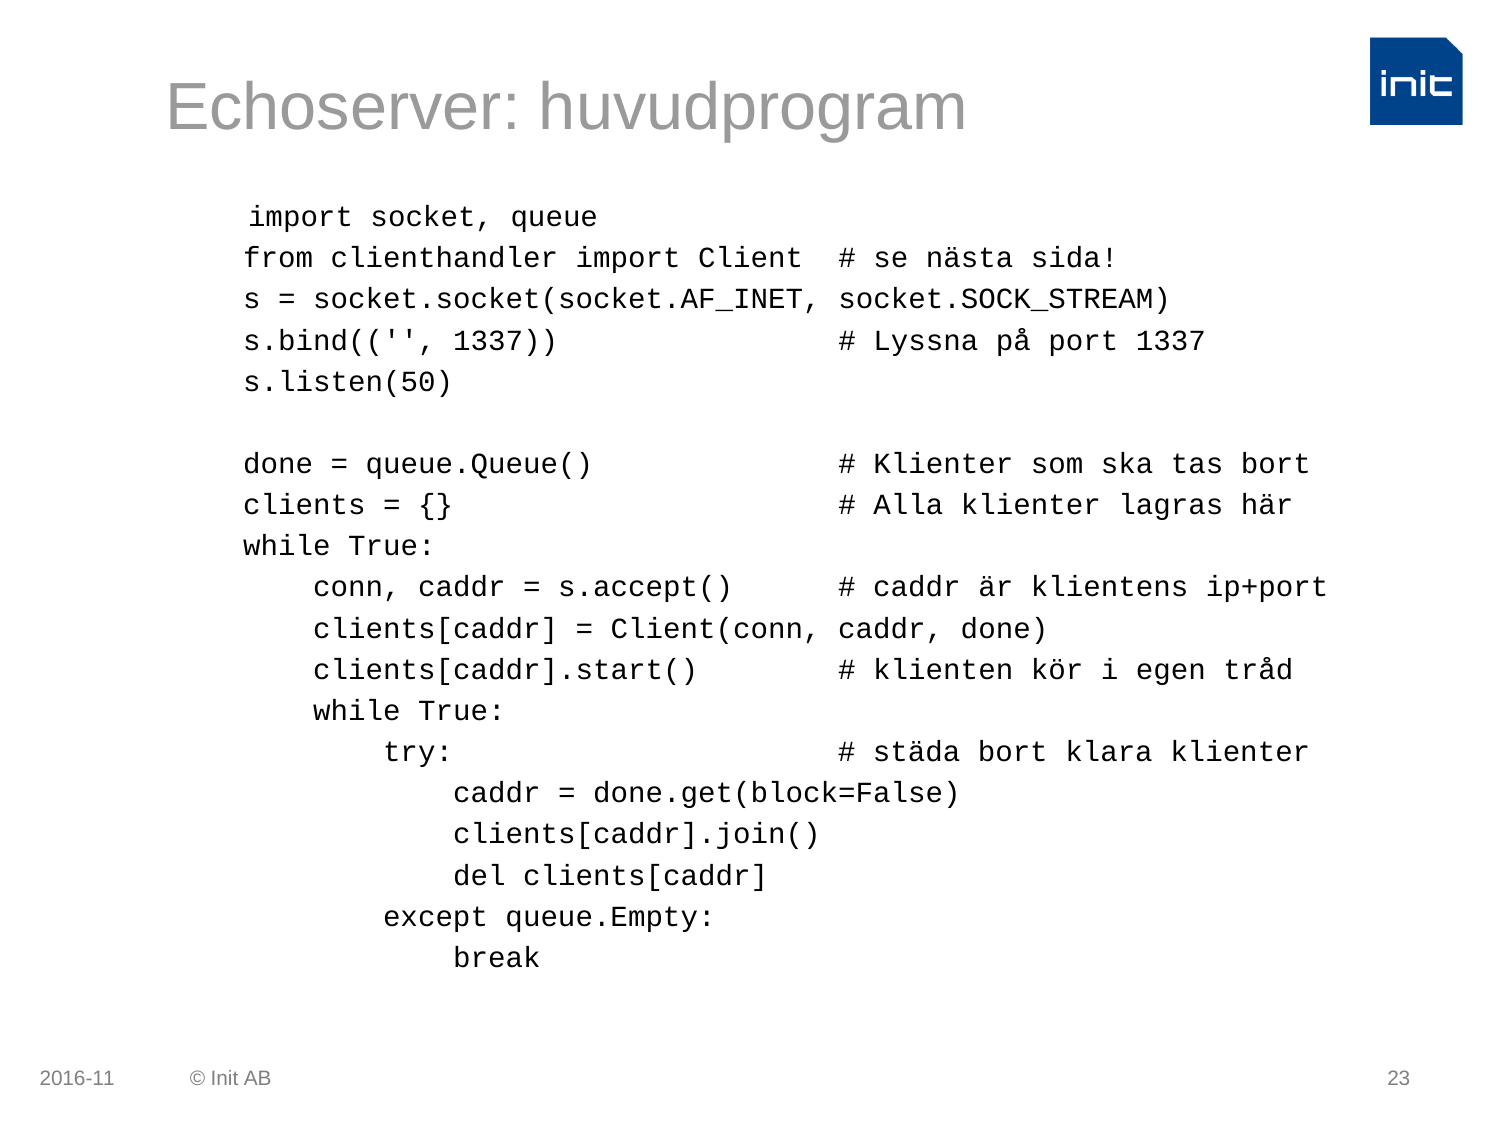

Echoserver: huvudprogram
 import socket, queue
from clienthandler import Client # se nästa sida!
s = socket.socket(socket.AF_INET, socket.SOCK_STREAM)
s.bind(('', 1337)) # Lyssna på port 1337
s.listen(50)
done = queue.Queue() # Klienter som ska tas bort
clients = {} # Alla klienter lagras här
while True:
 conn, caddr = s.accept() # caddr är klientens ip+port
 clients[caddr] = Client(conn, caddr, done)
 clients[caddr].start() # klienten kör i egen tråd
 while True:
 try: # städa bort klara klienter
 caddr = done.get(block=False)
 clients[caddr].join()
 del clients[caddr]
 except queue.Empty:
 break
2016-11
© Init AB